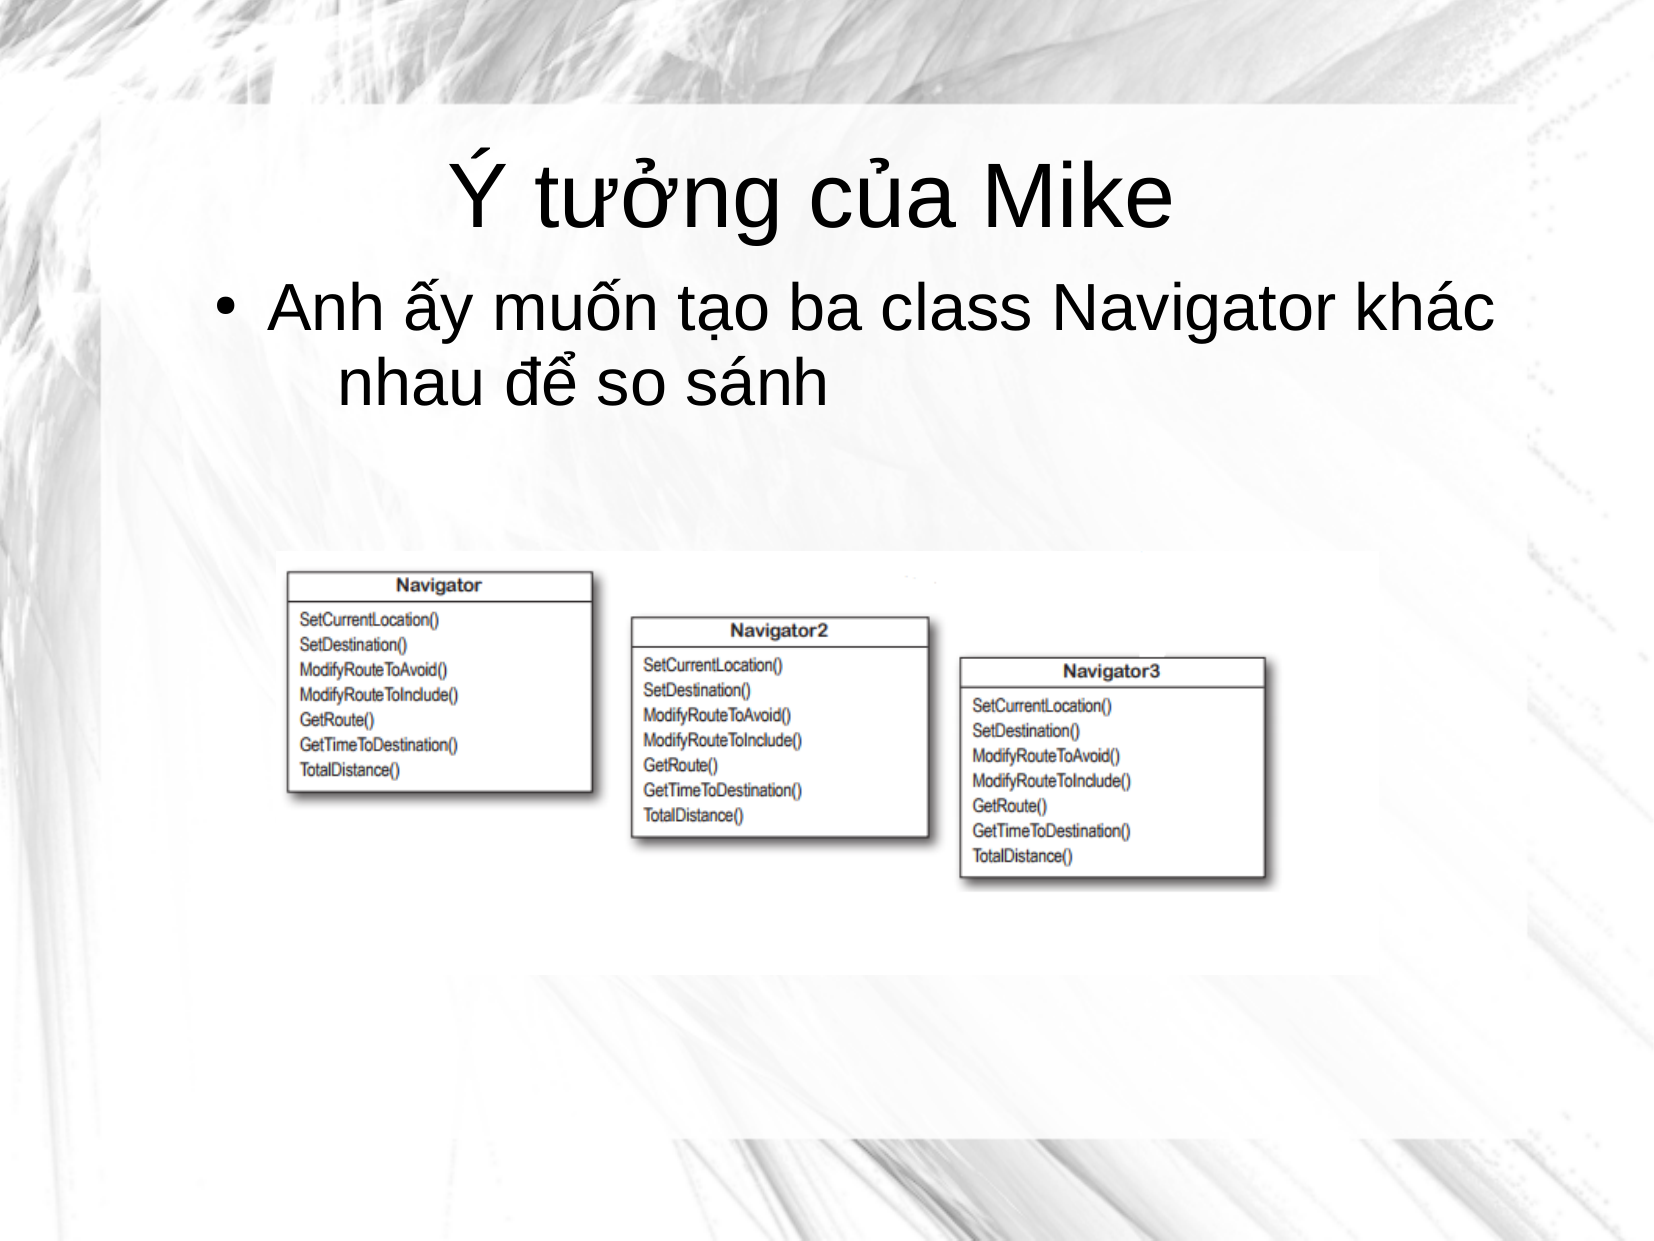

# Ý tưởng của Mike
Anh ấy muốn tạo ba class Navigator khác nhau để so sánh